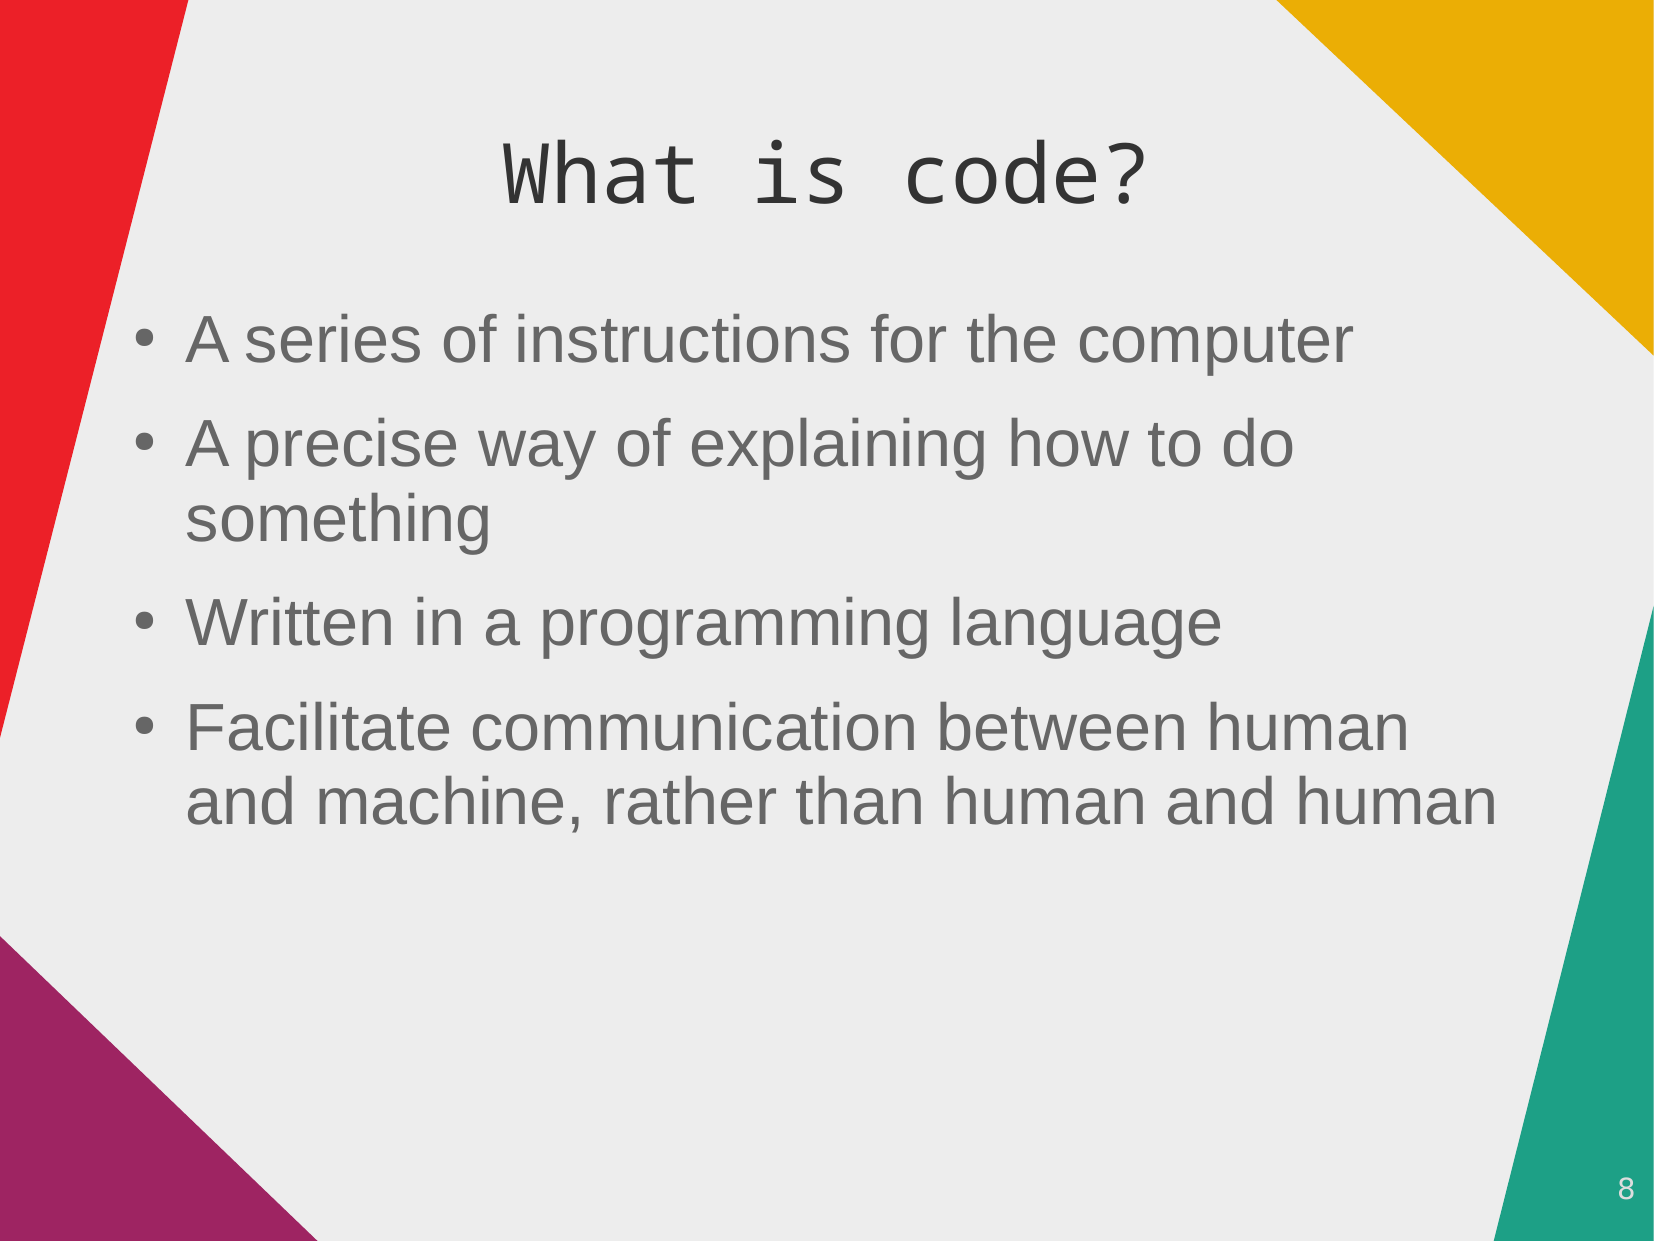

# What is code?
A series of instructions for the computer
A precise way of explaining how to do something
Written in a programming language
Facilitate communication between human and machine, rather than human and human
8